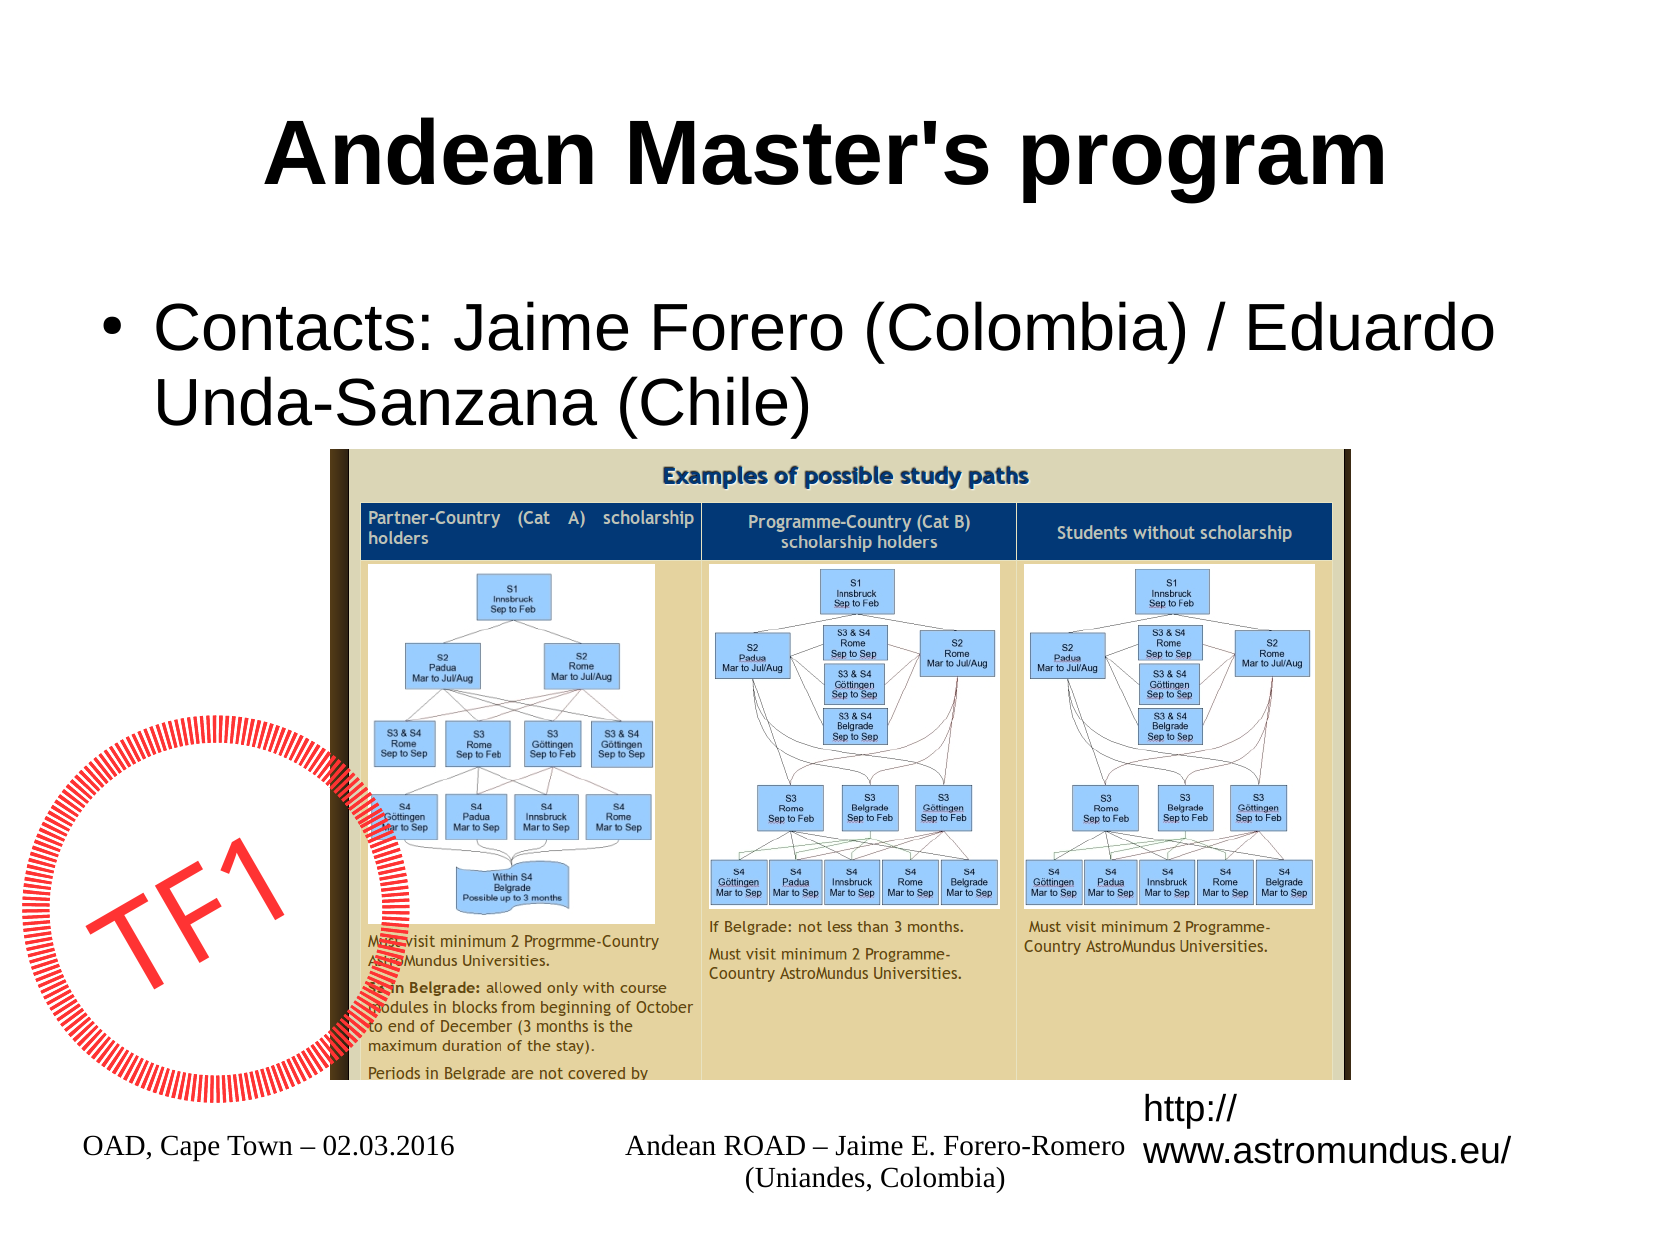

# Andean Master's program
Contacts: Jaime Forero (Colombia) / Eduardo Unda-Sanzana (Chile)
TF1
http://www.astromundus.eu/